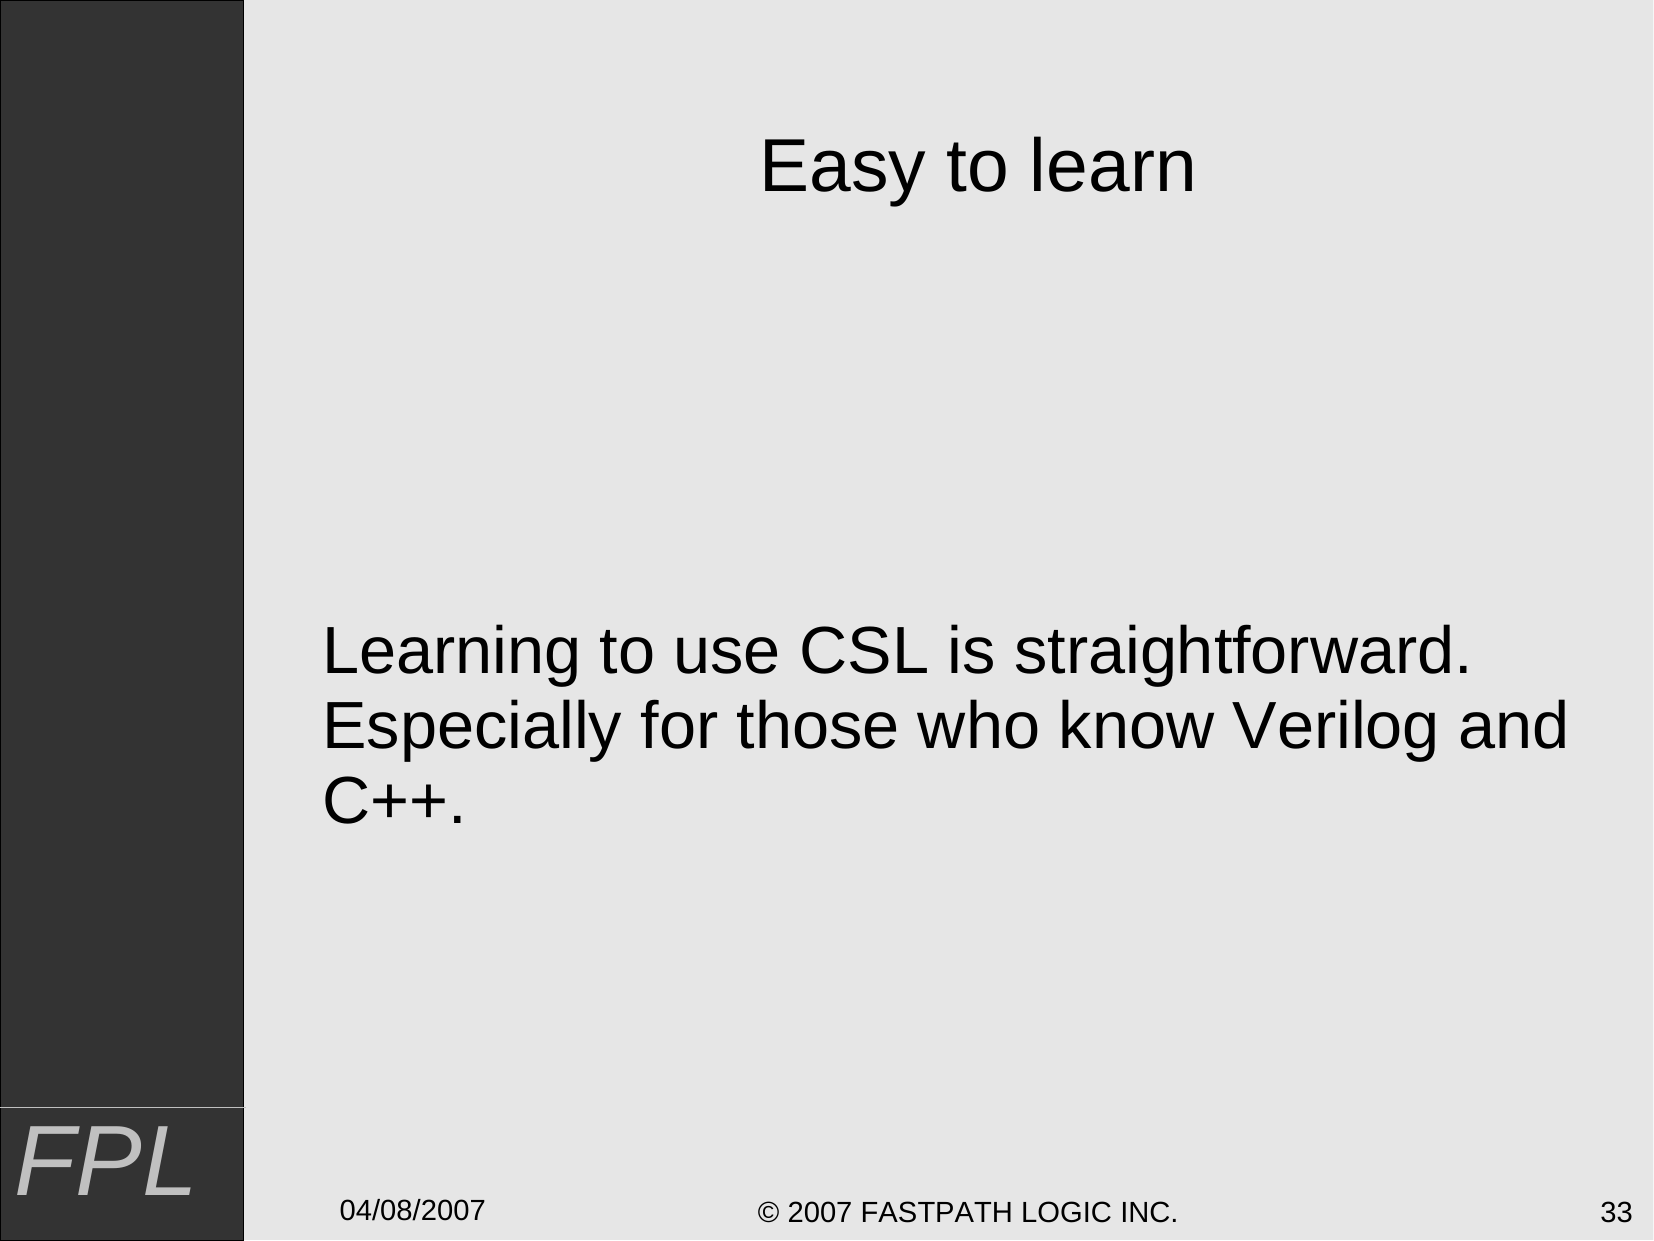

# Easy to learn
Learning to use CSL is straightforward. Especially for those who know Verilog and C++.
04/08/2007
33
© 2007 FASTPATH LOGIC INC.